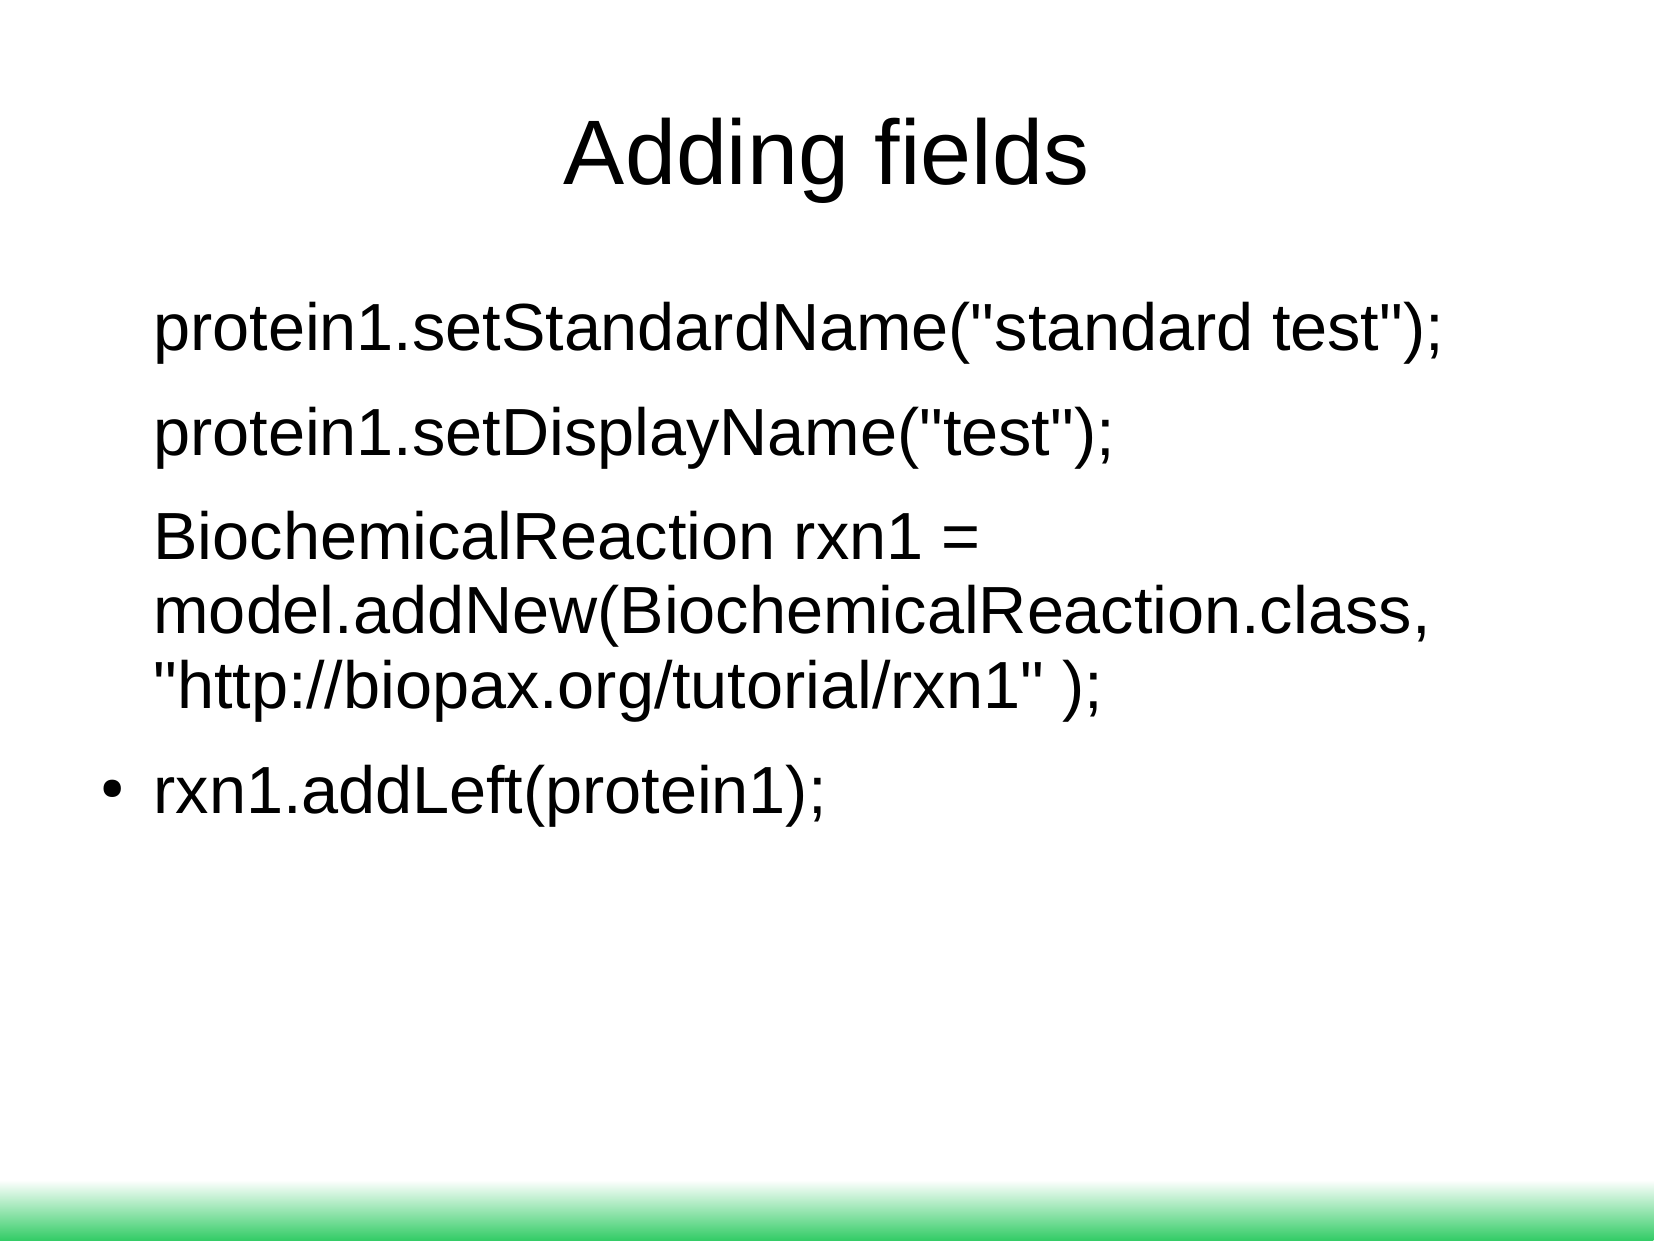

# Adding fields
protein1.setStandardName("standard test");
protein1.setDisplayName("test");
BiochemicalReaction rxn1 = model.addNew(BiochemicalReaction.class, "http://biopax.org/tutorial/rxn1" );
rxn1.addLeft(protein1);